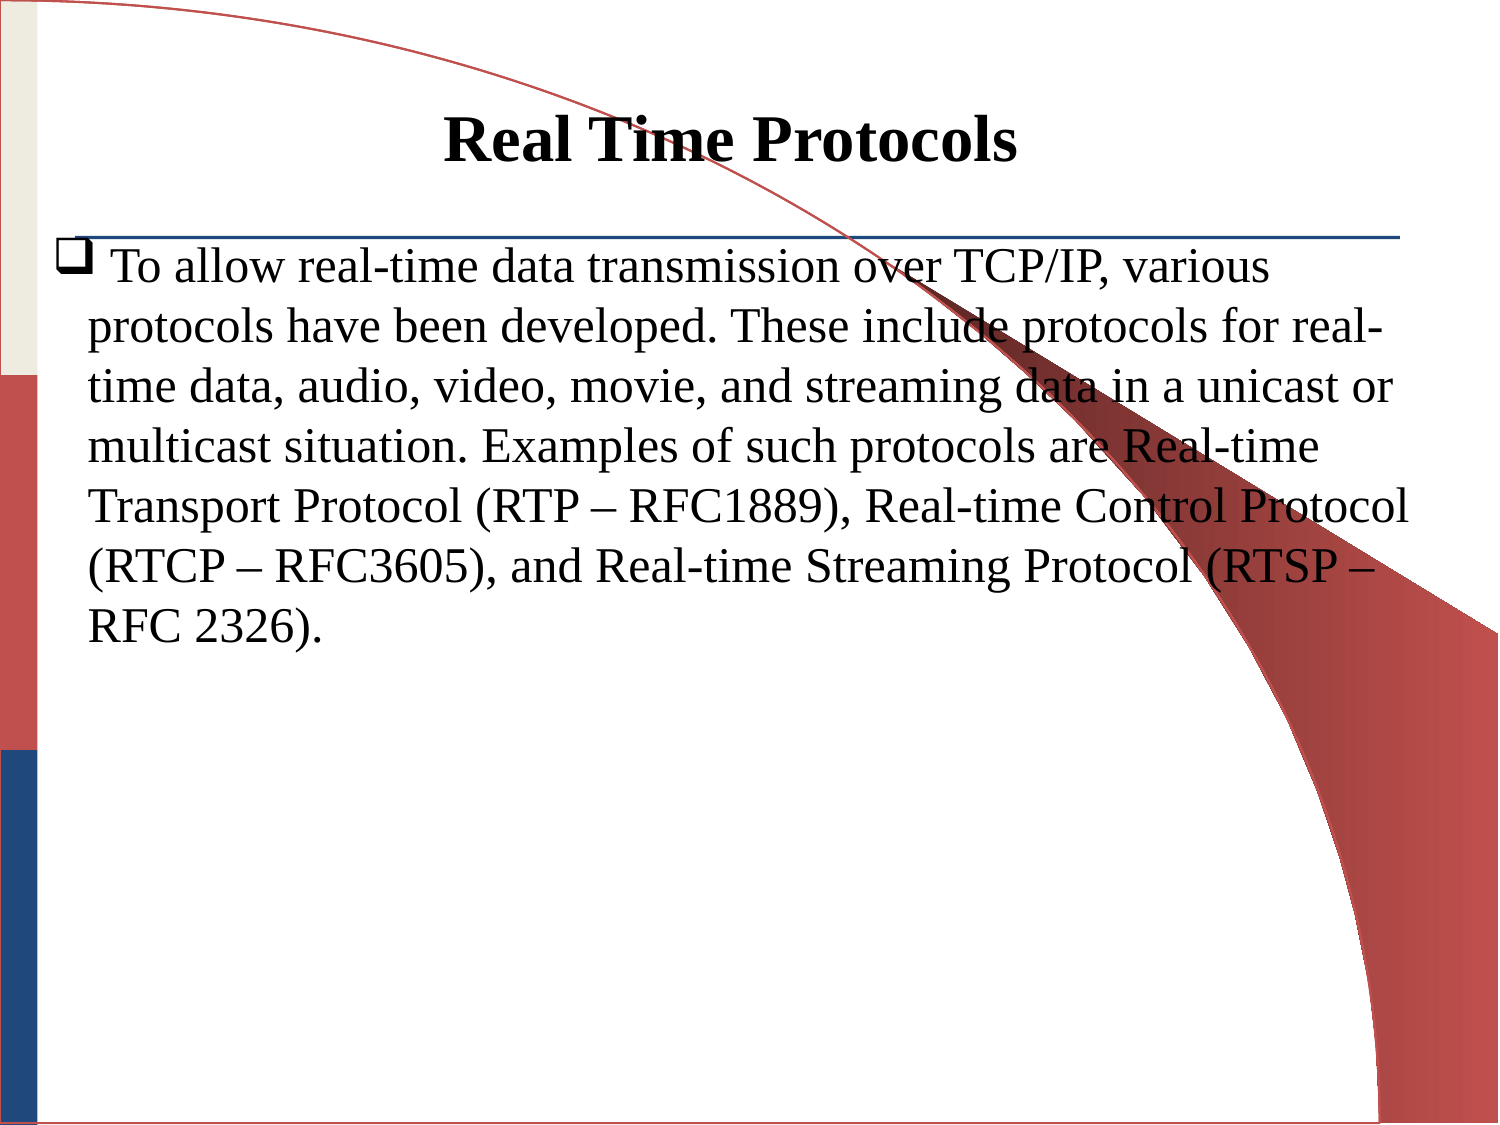

Real Time Protocols
 To allow real-time data transmission over TCP/IP, various protocols have been developed. These include protocols for real-time data, audio, video, movie, and streaming data in a unicast or multicast situation. Examples of such protocols are Real-time Transport Protocol (RTP – RFC1889), Real-time Control Protocol (RTCP – RFC3605), and Real-time Streaming Protocol (RTSP – RFC 2326).